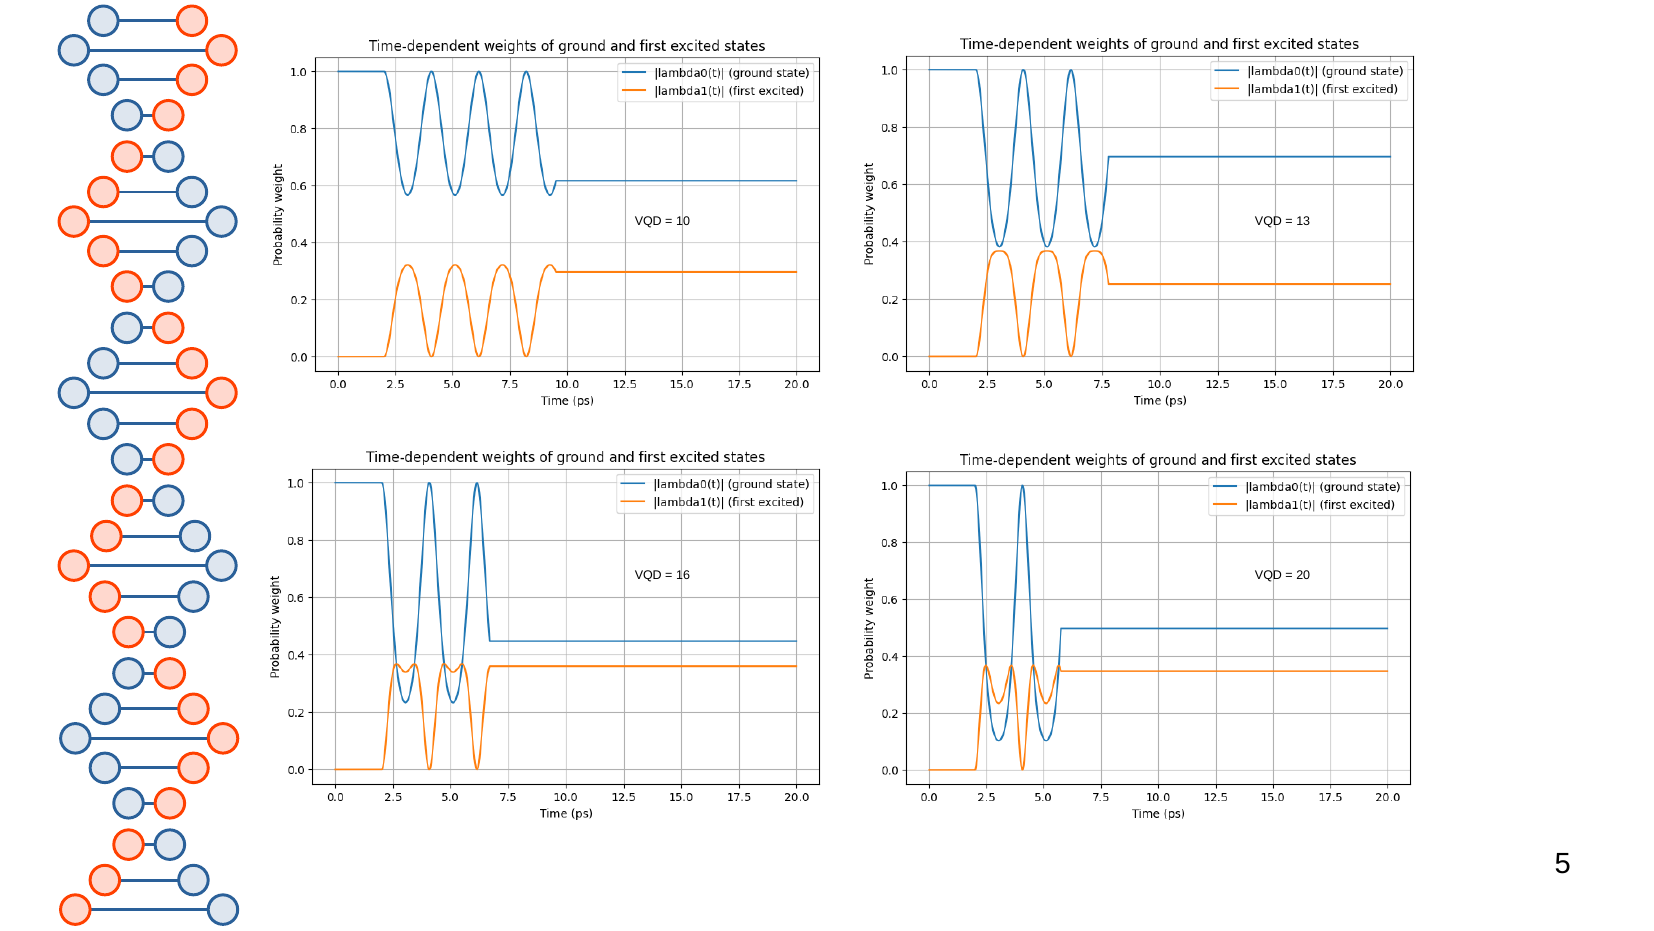

VQD = 10
VQD = 13
VQD = 16
VQD = 20
5